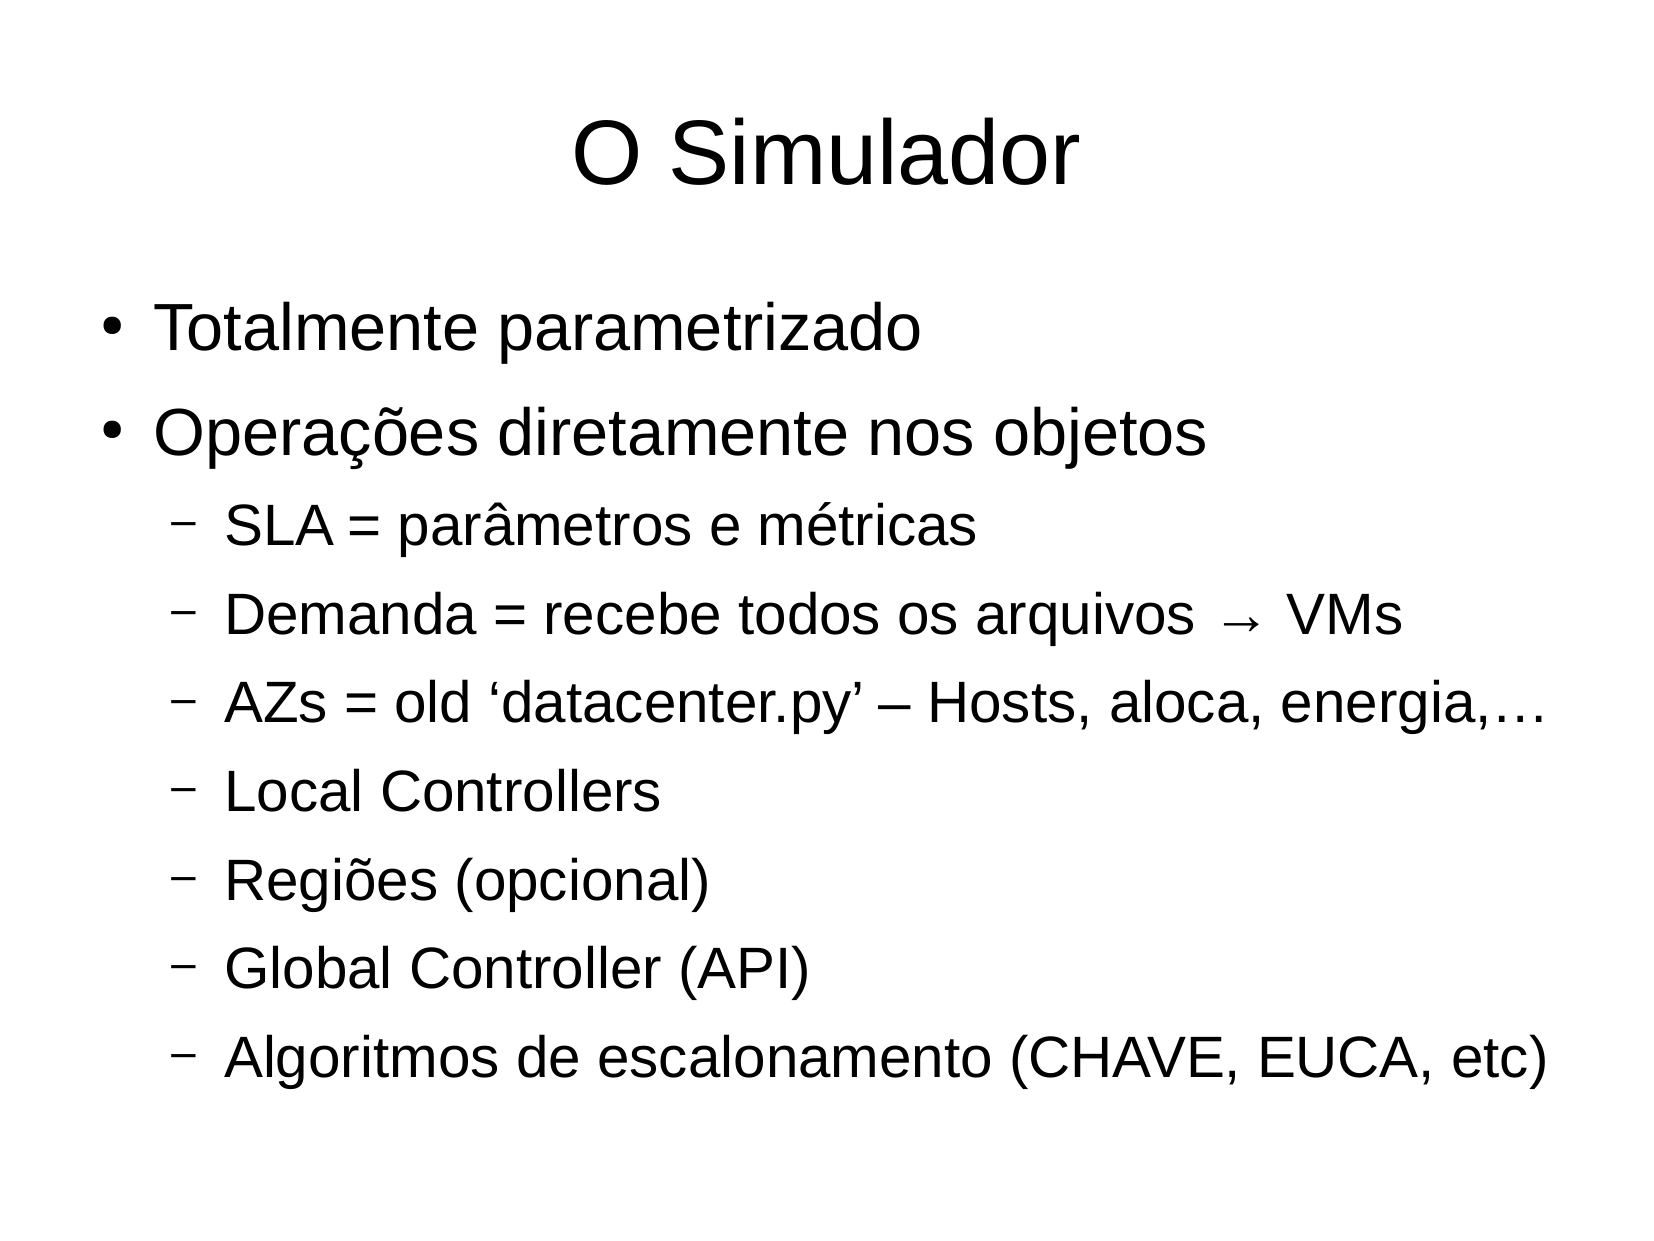

# O Simulador
Totalmente parametrizado
Operações diretamente nos objetos
SLA = parâmetros e métricas
Demanda = recebe todos os arquivos → VMs
AZs = old ‘datacenter.py’ – Hosts, aloca, energia,…
Local Controllers
Regiões (opcional)
Global Controller (API)
Algoritmos de escalonamento (CHAVE, EUCA, etc)